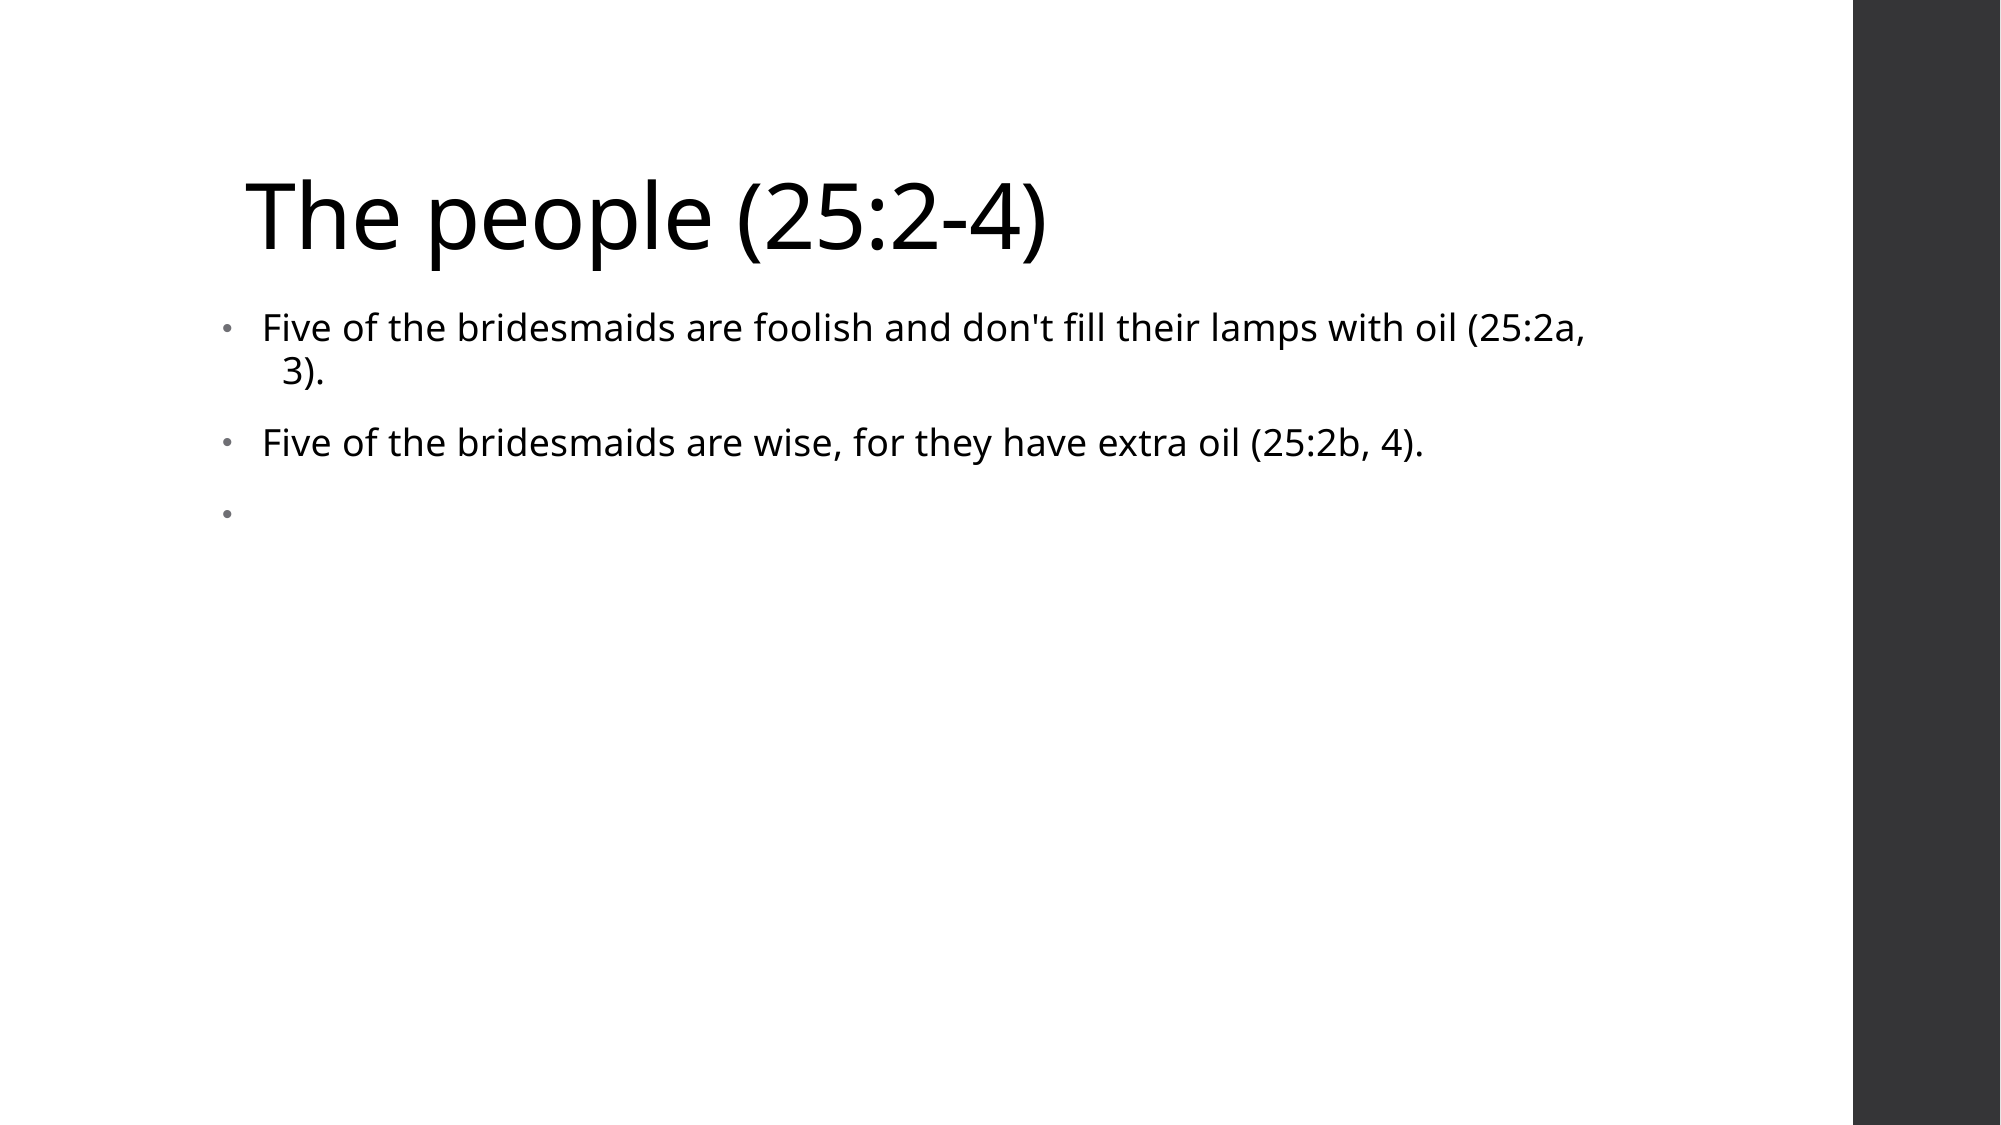

# The people (25:2-4)
 Five of the bridesmaids are foolish and don't fill their lamps with oil (25:2a, 3).
 Five of the bridesmaids are wise, for they have extra oil (25:2b, 4).